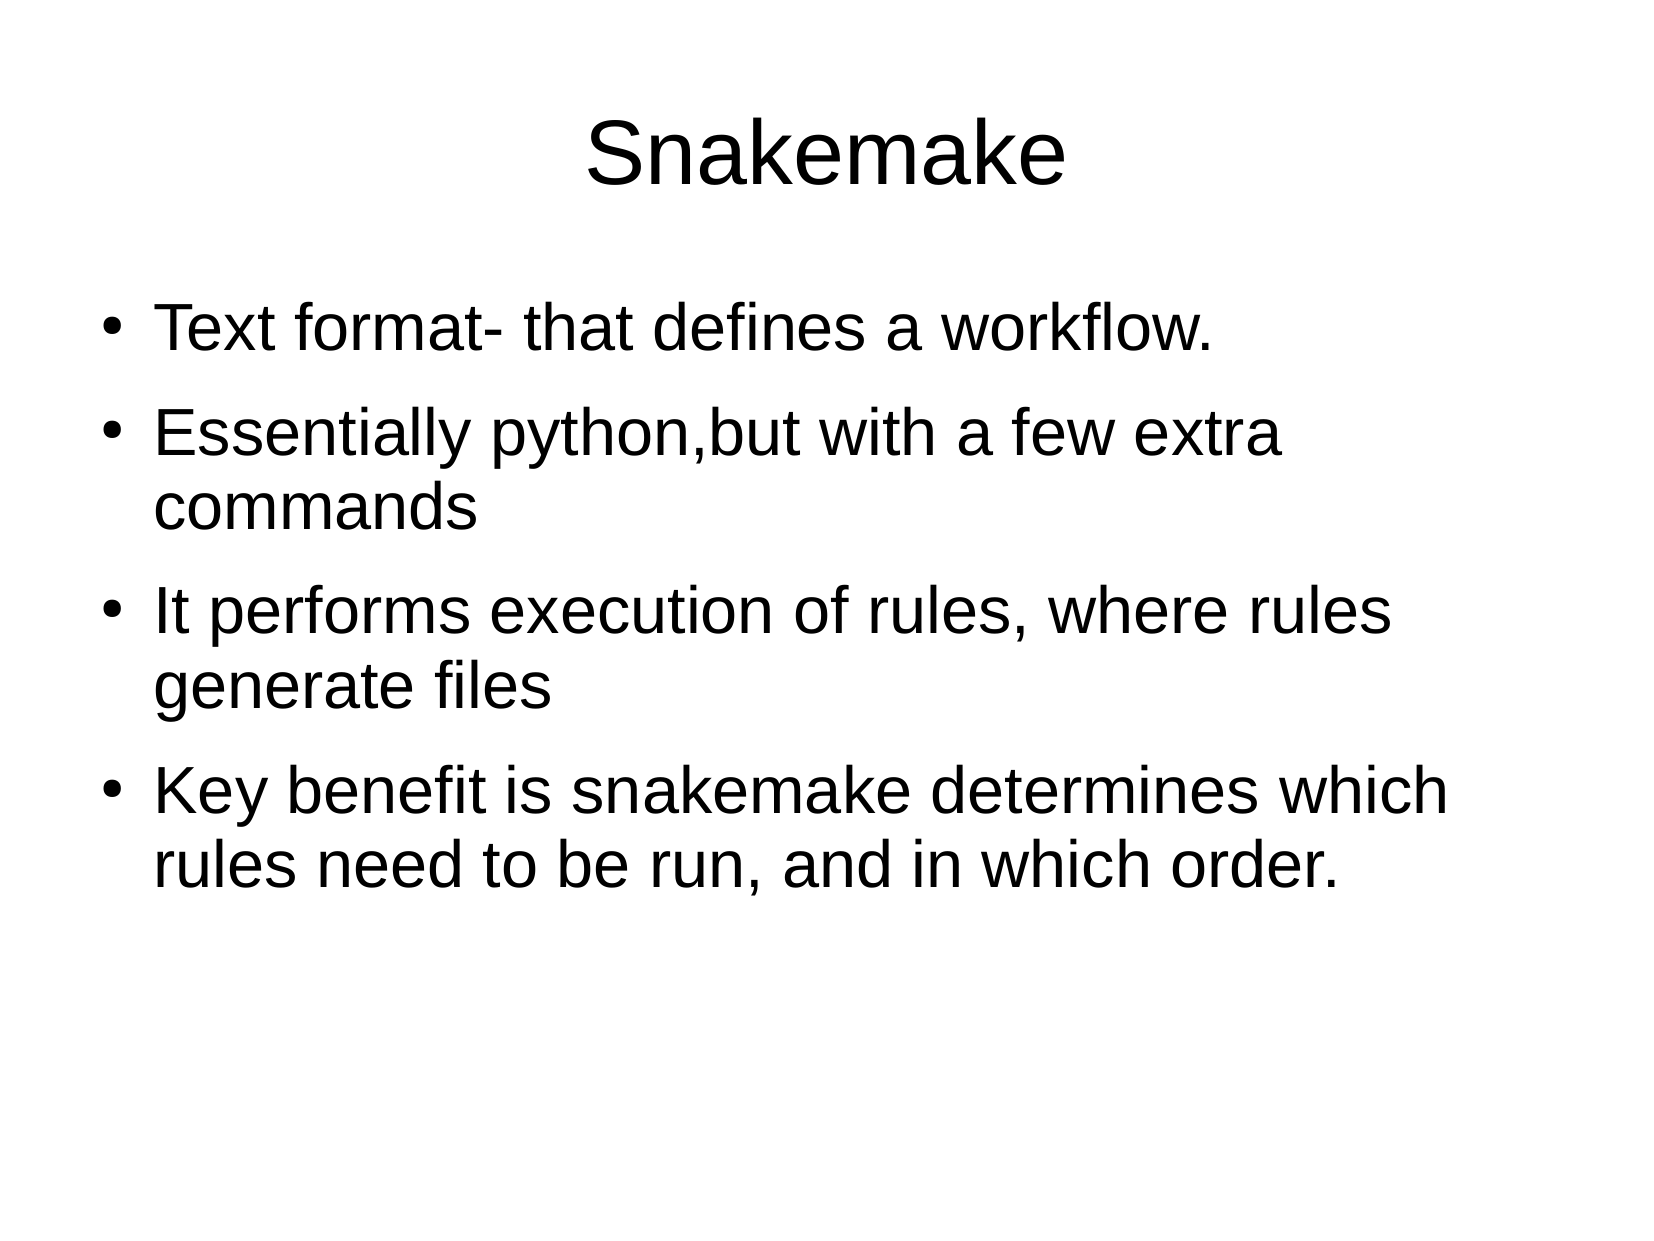

# Snakemake
Text format- that defines a workflow.
Essentially python,but with a few extra commands
It performs execution of rules, where rules generate files
Key benefit is snakemake determines which rules need to be run, and in which order.